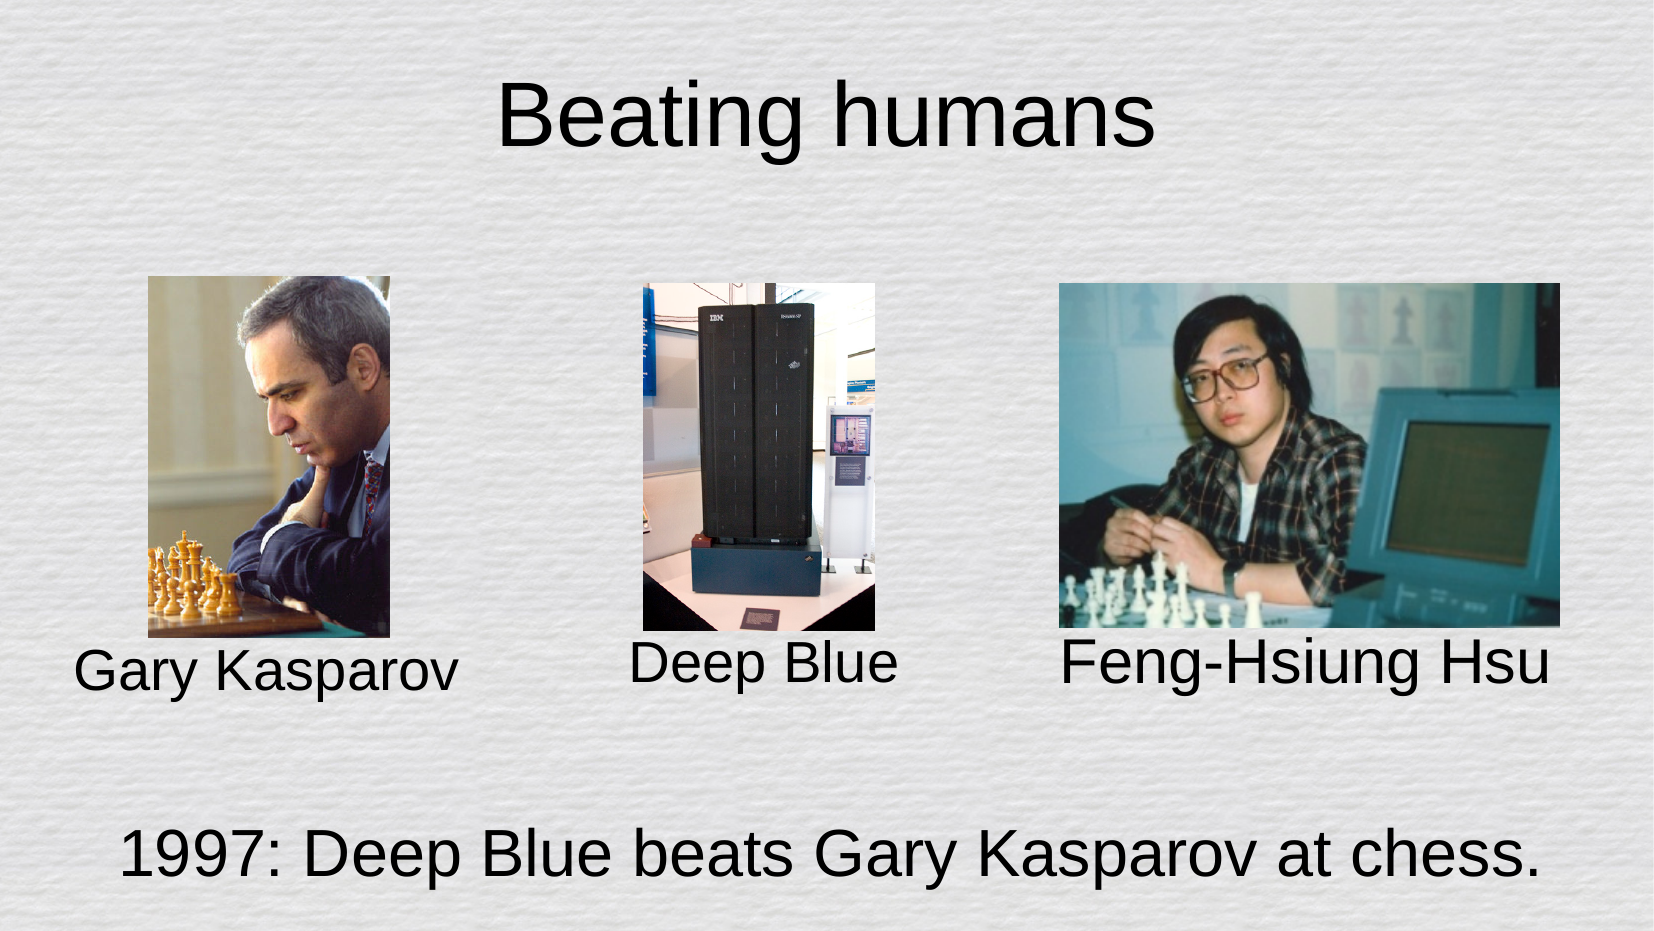

# Beating humans
Feng-Hsiung Hsu
Deep Blue
Gary Kasparov
1997: Deep Blue beats Gary Kasparov at chess.